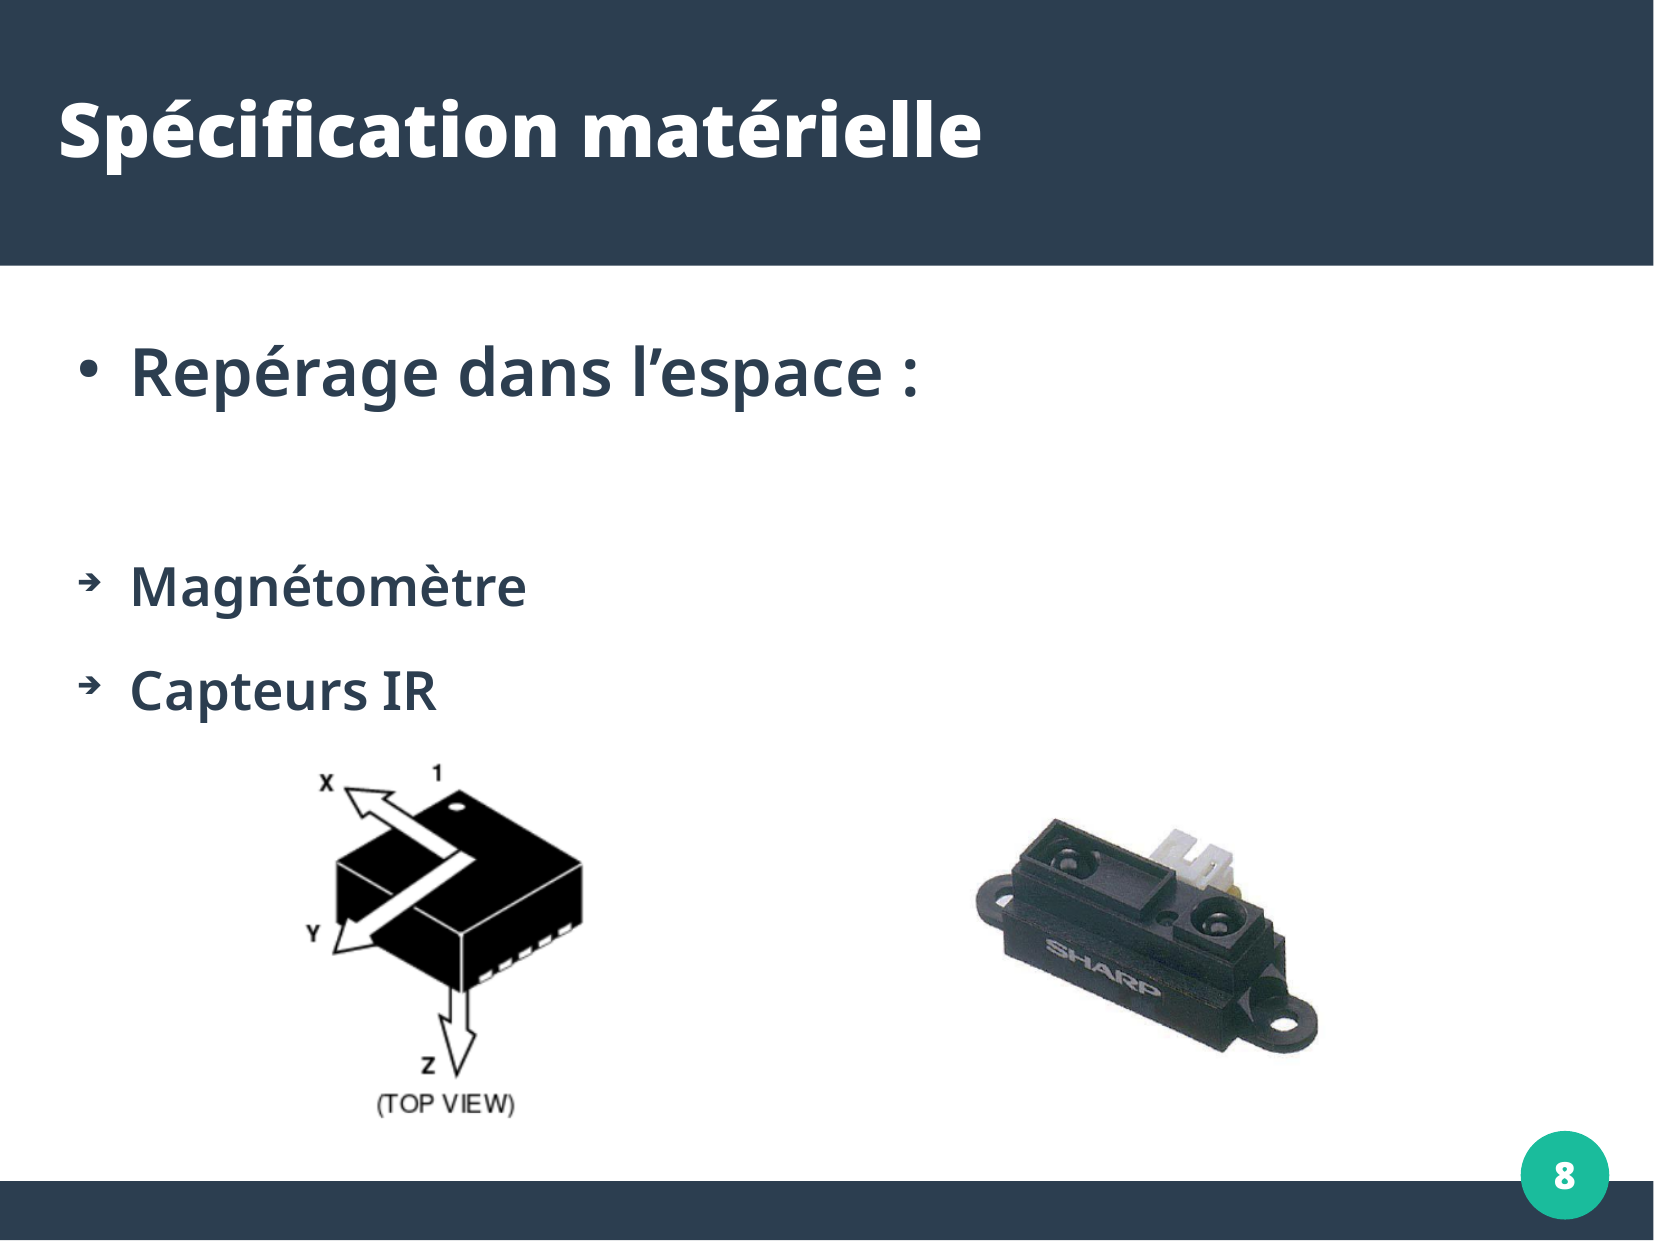

# Spécification matérielle
Repérage dans l’espace :
Magnétomètre
Capteurs IR
8